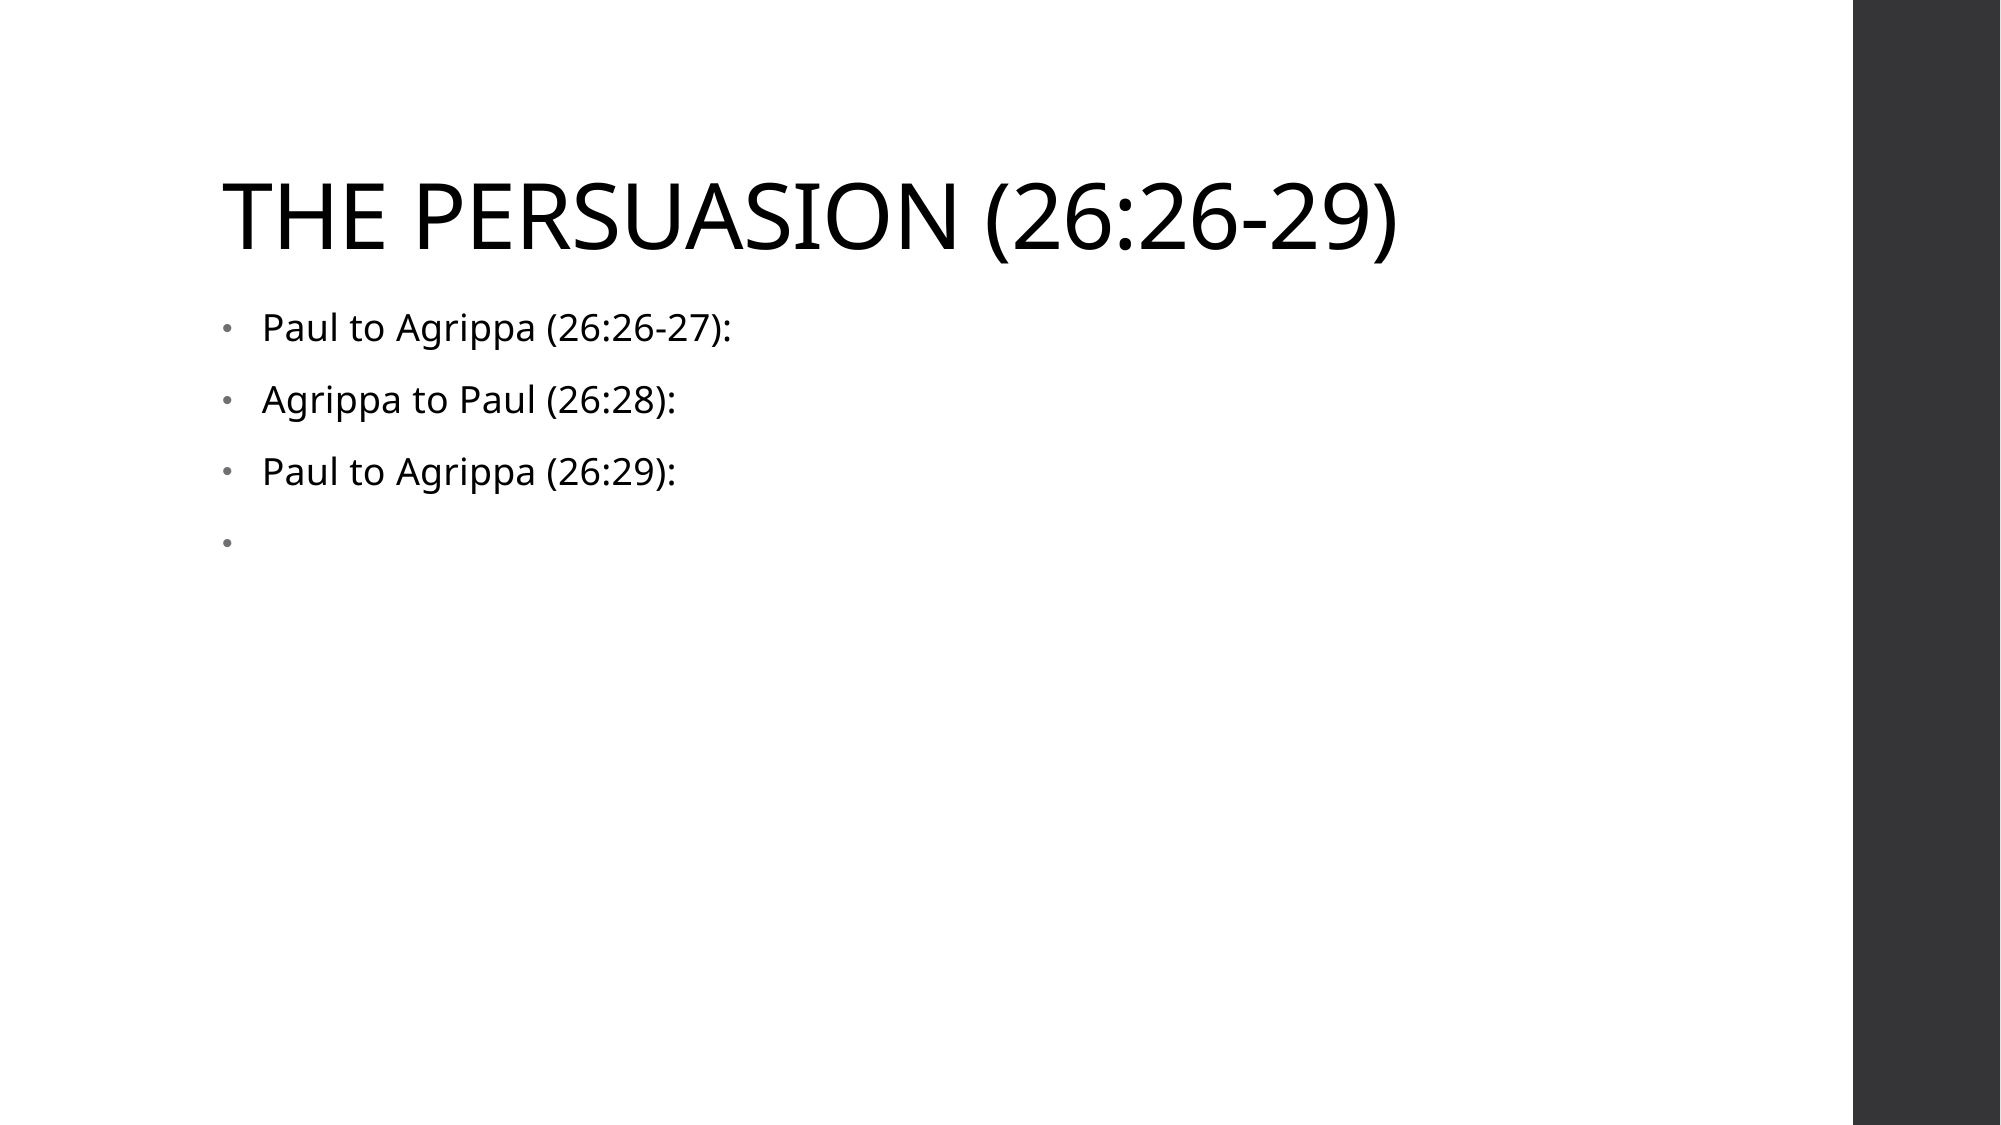

# THE PERSUASION (26:26-29)
 Paul to Agrippa (26:26-27):
 Agrippa to Paul (26:28):
 Paul to Agrippa (26:29):